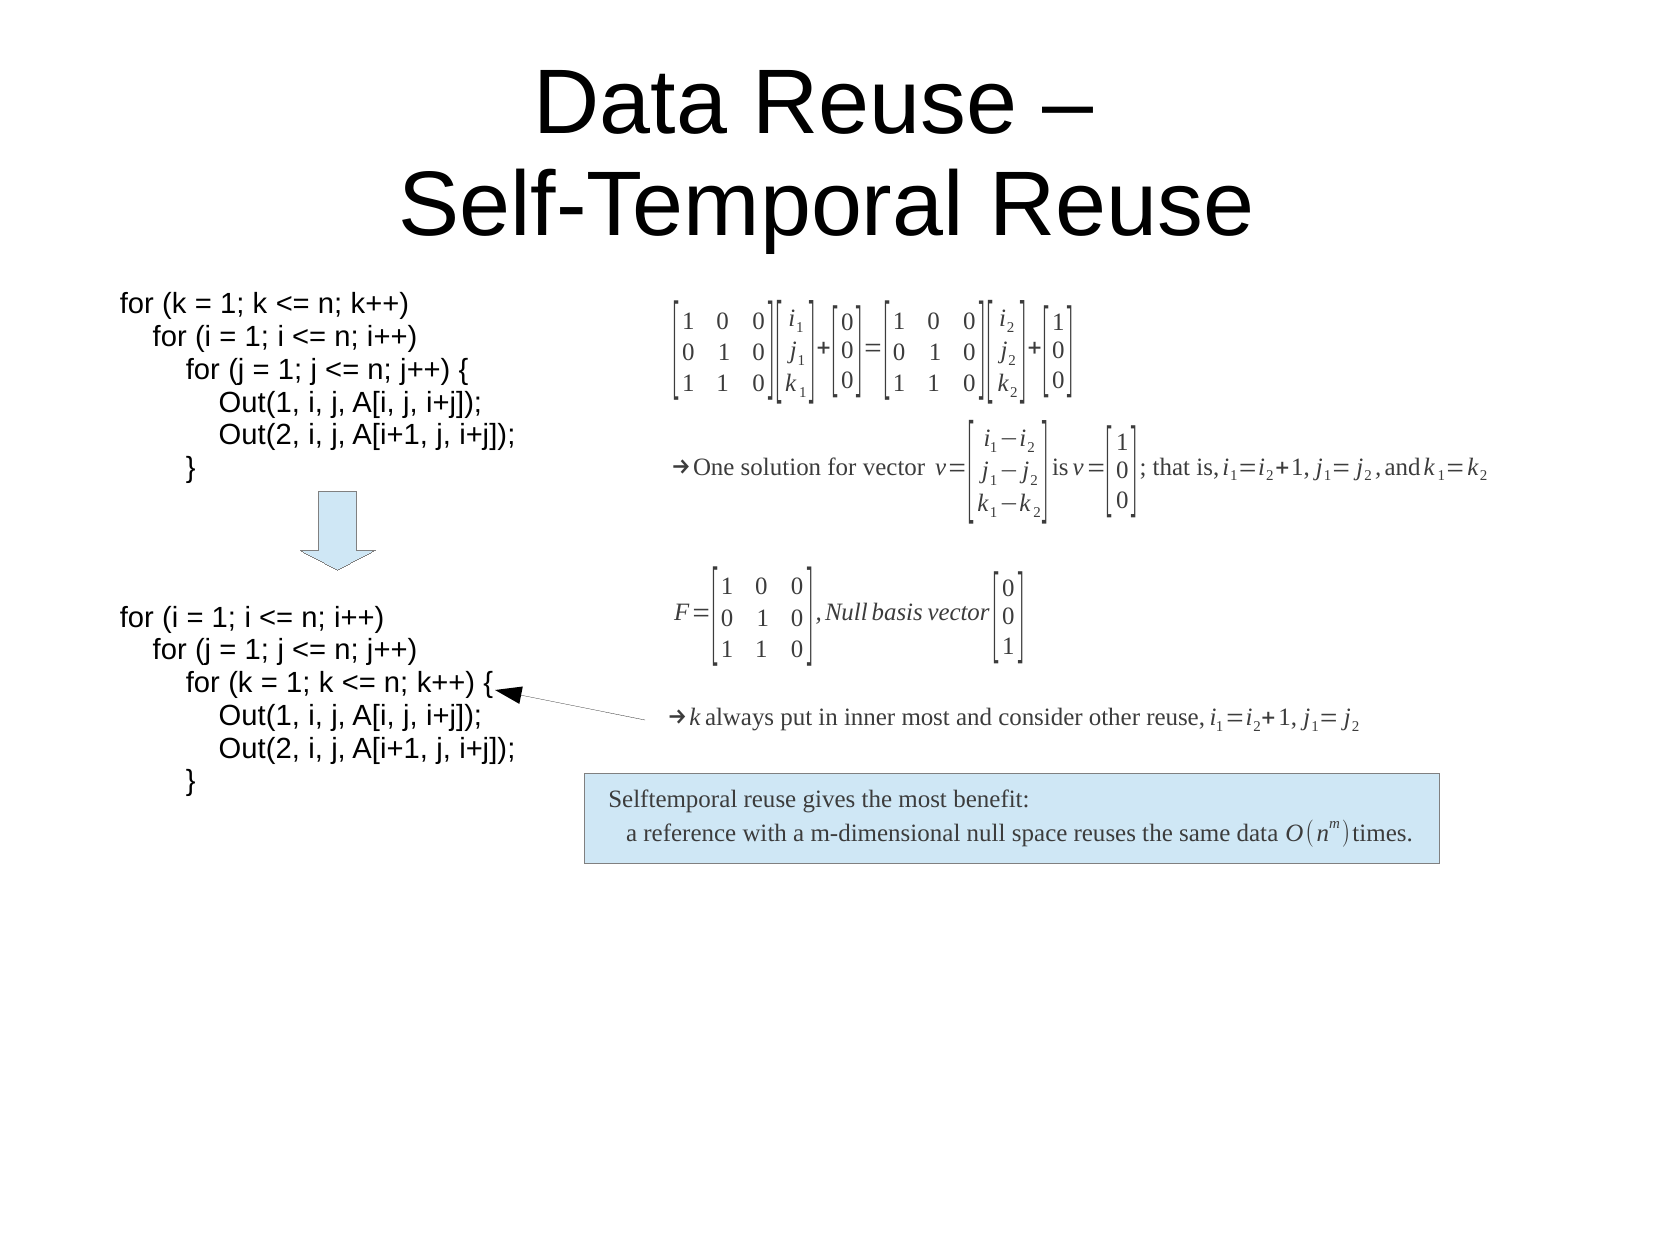

# Data Reuse – Self-Temporal Reuse
for (k = 1; k <= n; k++)
 for (i = 1; i <= n; i++)
 for (j = 1; j <= n; j++) {
 Out(1, i, j, A[i, j, i+j]);
 Out(2, i, j, A[i+1, j, i+j]);
 }
for (i = 1; i <= n; i++)
 for (j = 1; j <= n; j++)
 for (k = 1; k <= n; k++) {
 Out(1, i, j, A[i, j, i+j]);
 Out(2, i, j, A[i+1, j, i+j]);
 }